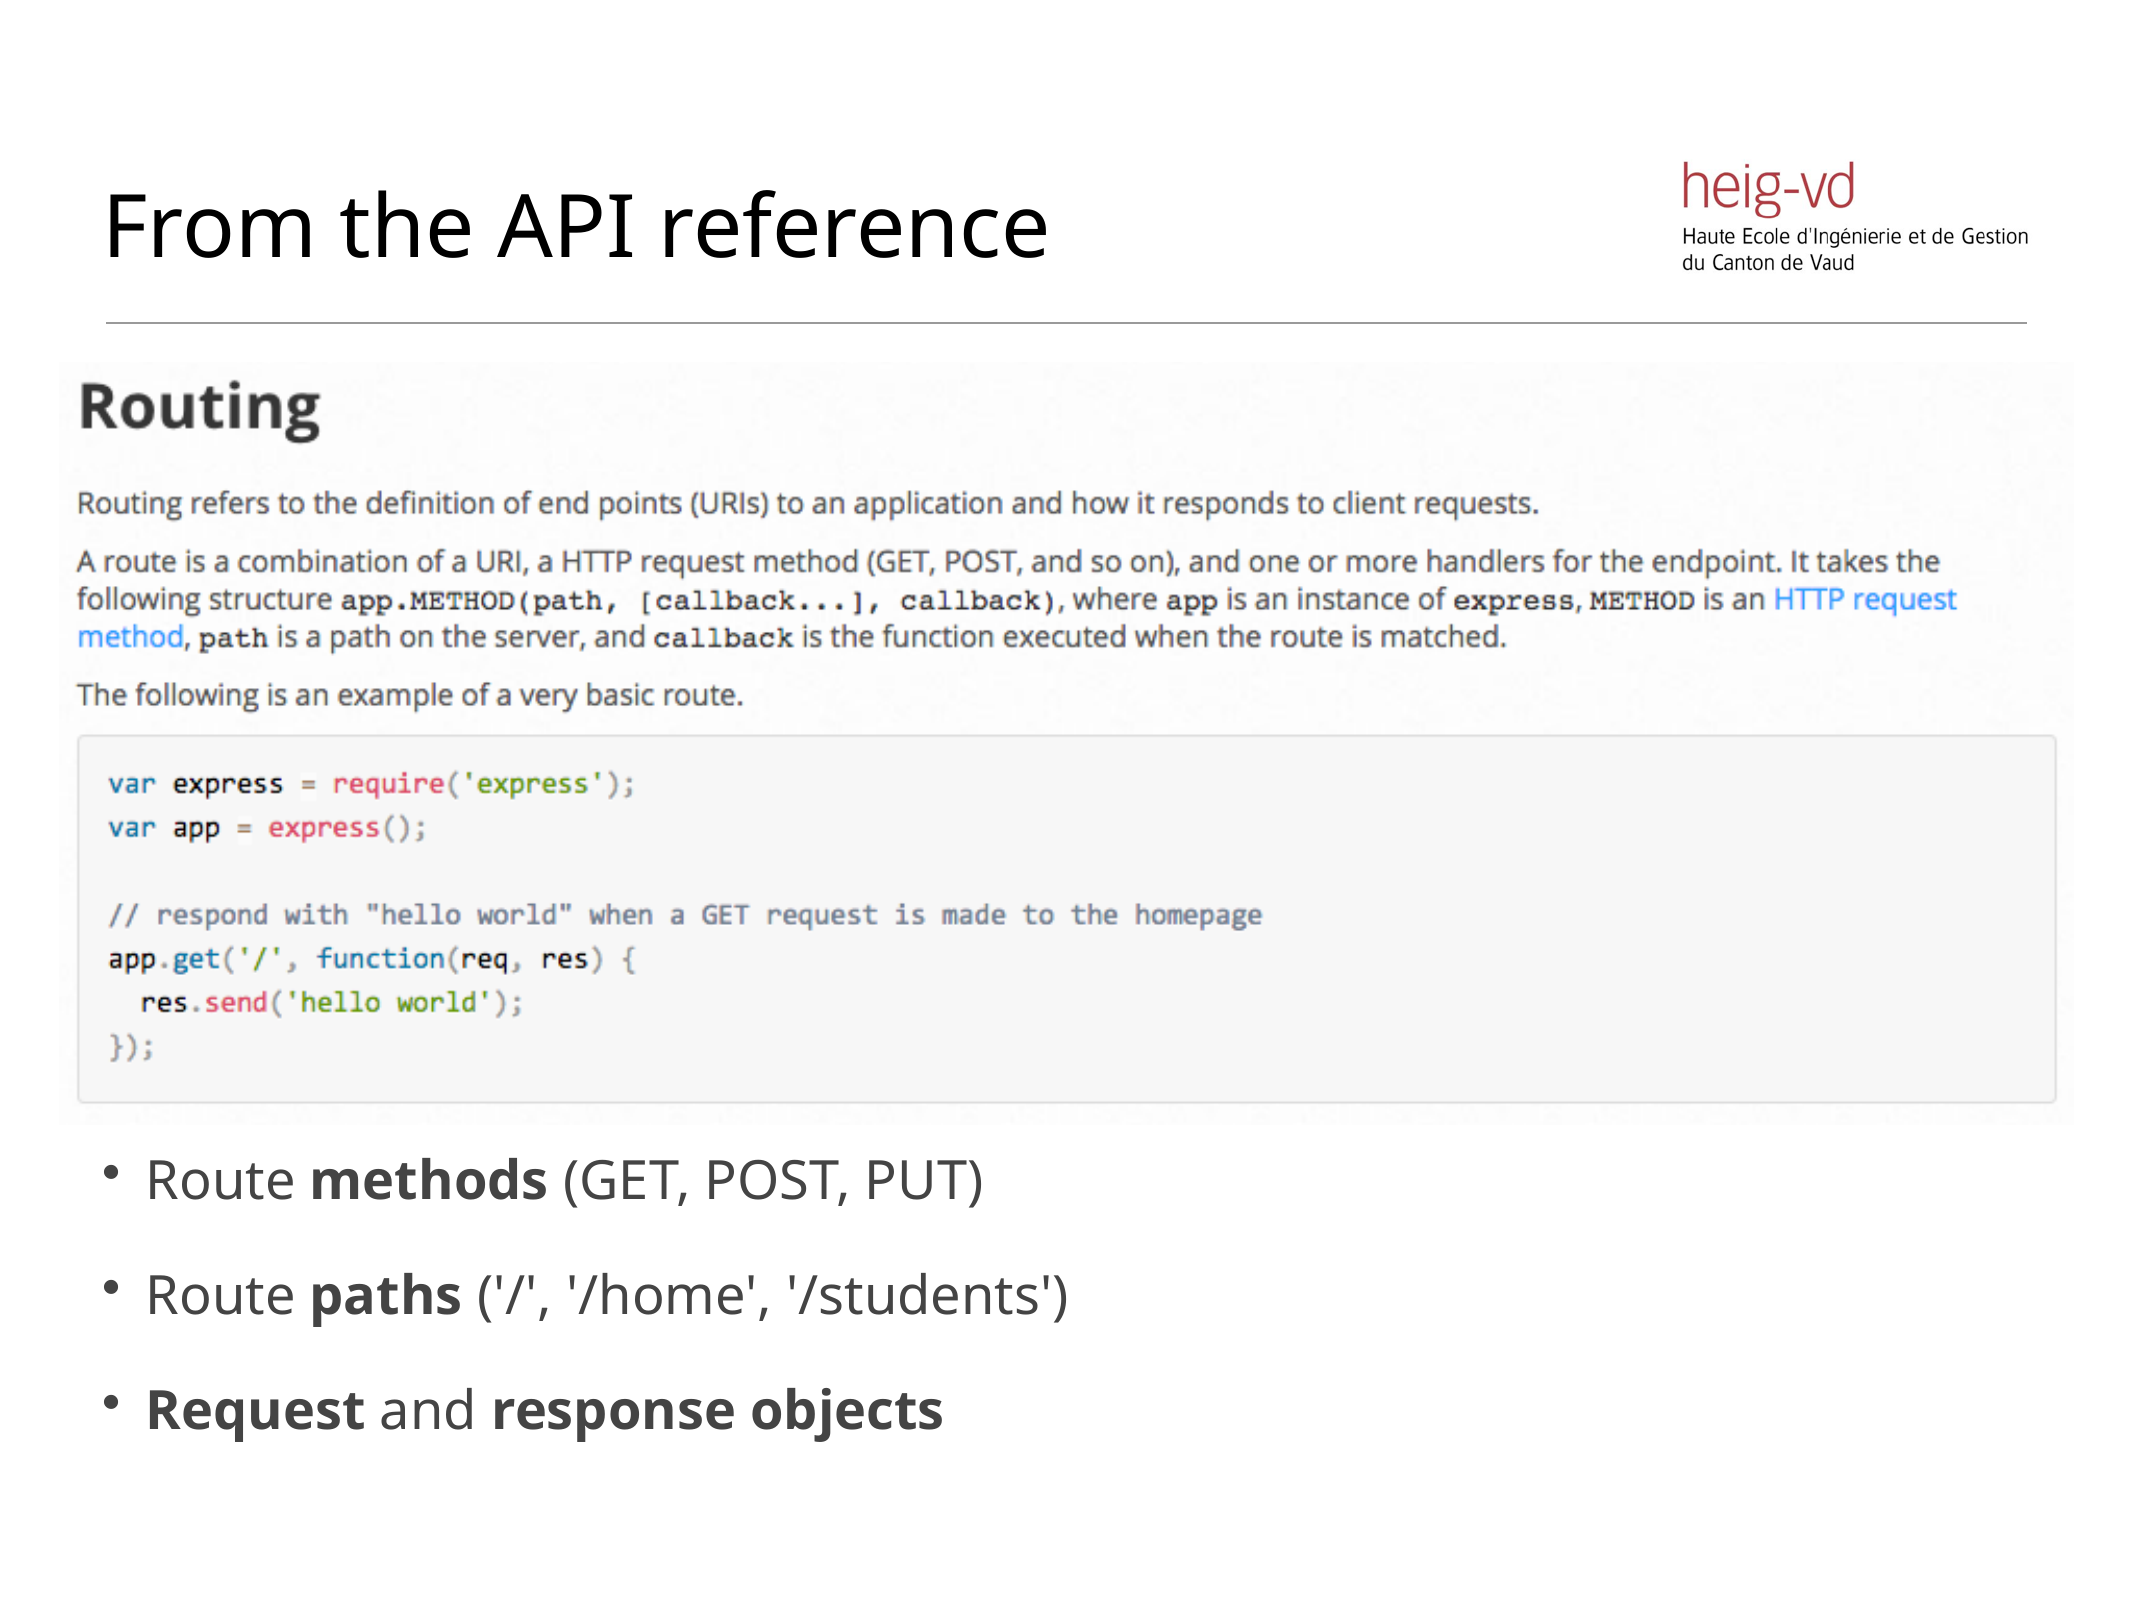

# From the API reference
Route methods (GET, POST, PUT)
Route paths ('/', '/home', '/students')
Request and response objects